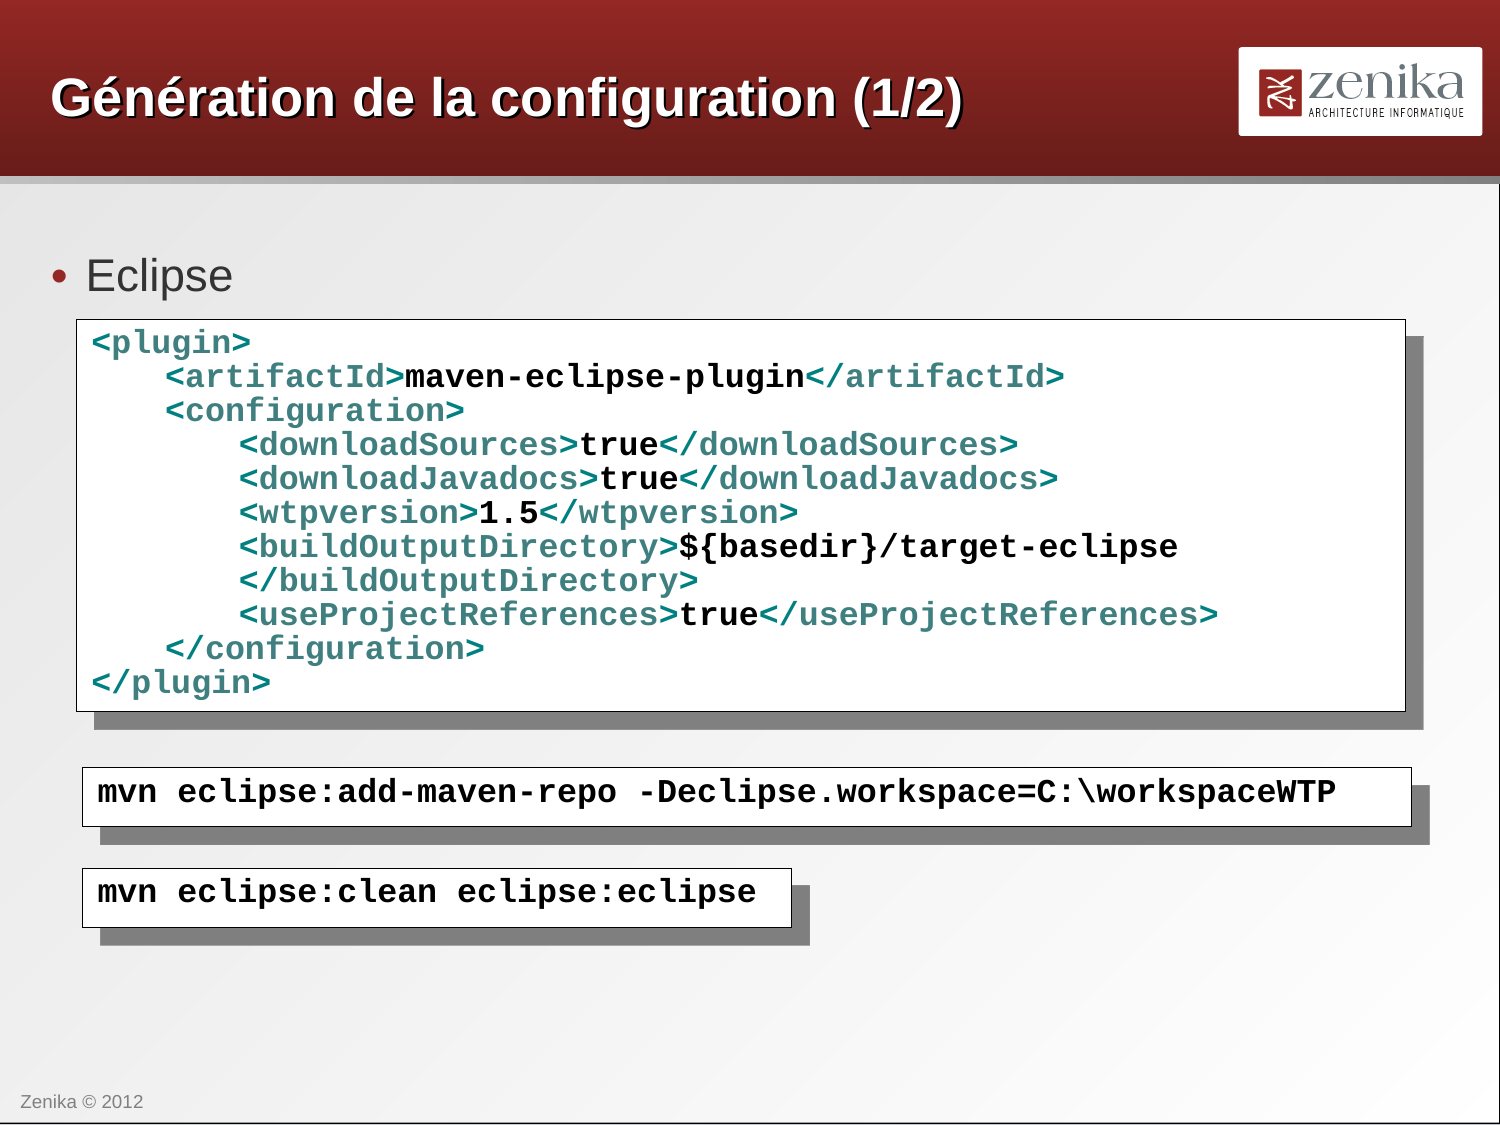

# Génération de la configuration (1/2)
Eclipse
<plugin>
	<artifactId>maven-eclipse-plugin</artifactId>
	<configuration>
		<downloadSources>true</downloadSources>
		<downloadJavadocs>true</downloadJavadocs>
		<wtpversion>1.5</wtpversion>
		<buildOutputDirectory>${basedir}/target-eclipse
		</buildOutputDirectory>
		<useProjectReferences>true</useProjectReferences>
	</configuration>
</plugin>
mvn eclipse:add-maven-repo -Declipse.workspace=C:\workspaceWTP
mvn eclipse:clean eclipse:eclipse